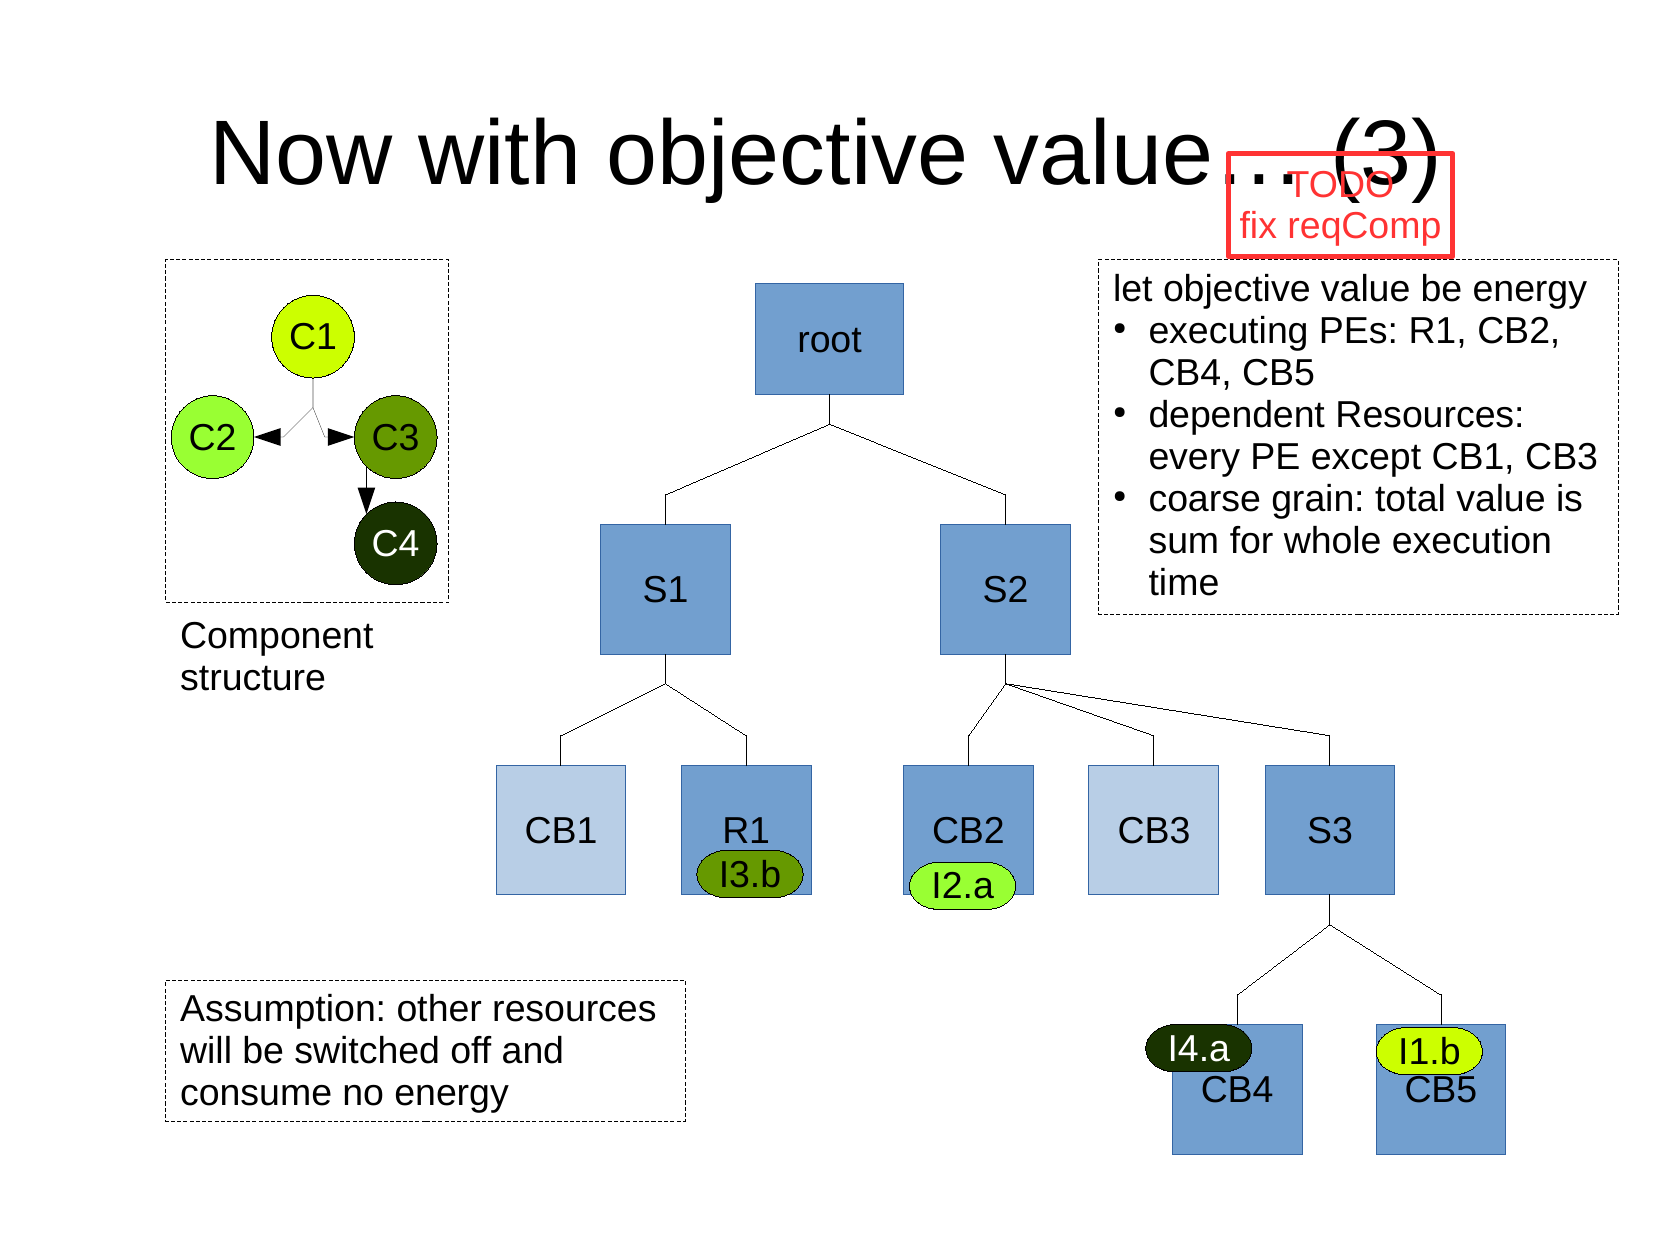

# Now with objective value… (3)
TODO
fix reqComp
let objective value be energy
executing PEs: R1, CB2, CB4, CB5
dependent Resources:
every PE except CB1, CB3
coarse grain: total value is
sum for whole execution time
root
C1
C2
C3
C4
S1
S2
Component
structure
CB1
R1
CB2
CB3
S3
I3.b
I2.a
Assumption: other resources
will be switched off and consume no energy
I4.a
CB4
CB5
I1.b